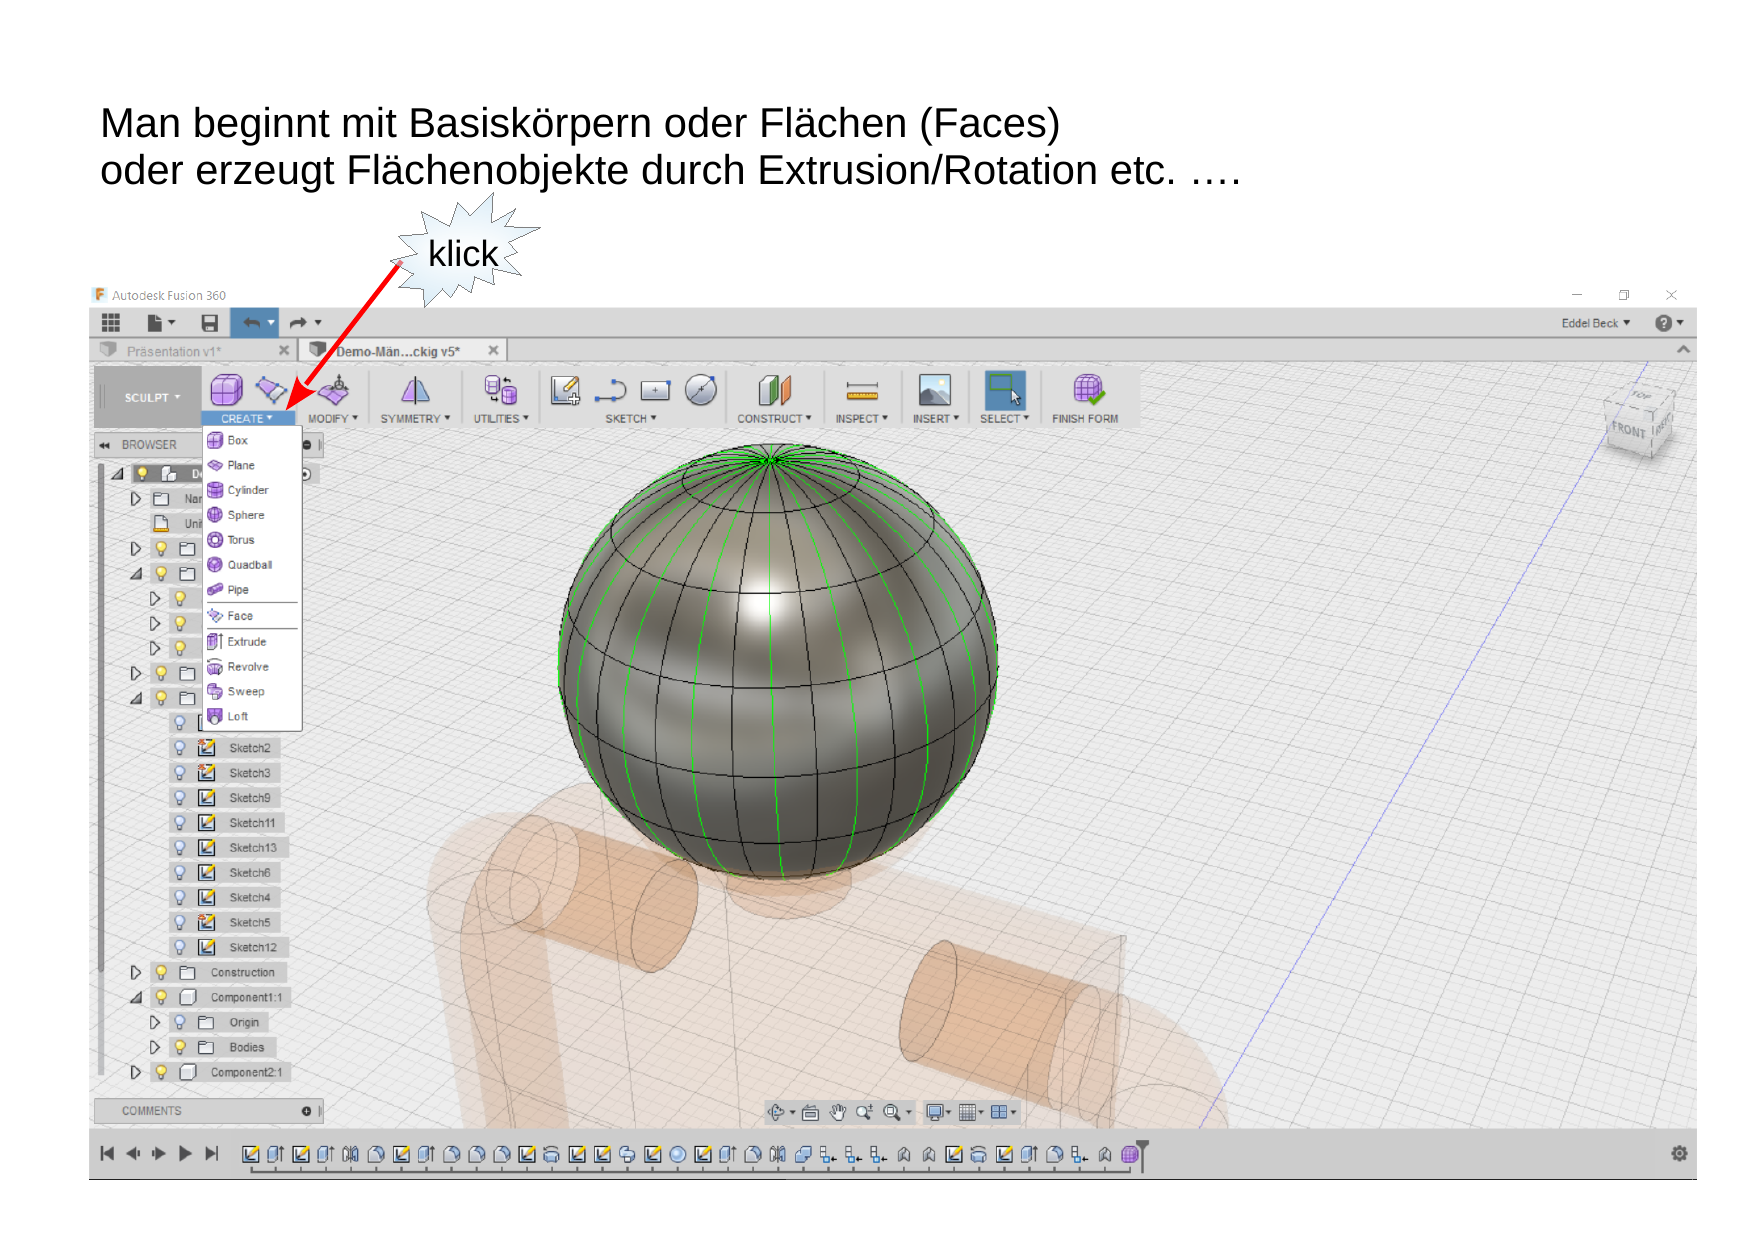

# Man beginnt mit Basiskörpern oder Flächen (Faces) oder erzeugt Flächenobjekte durch Extrusion/Rotation etc. ….
klick